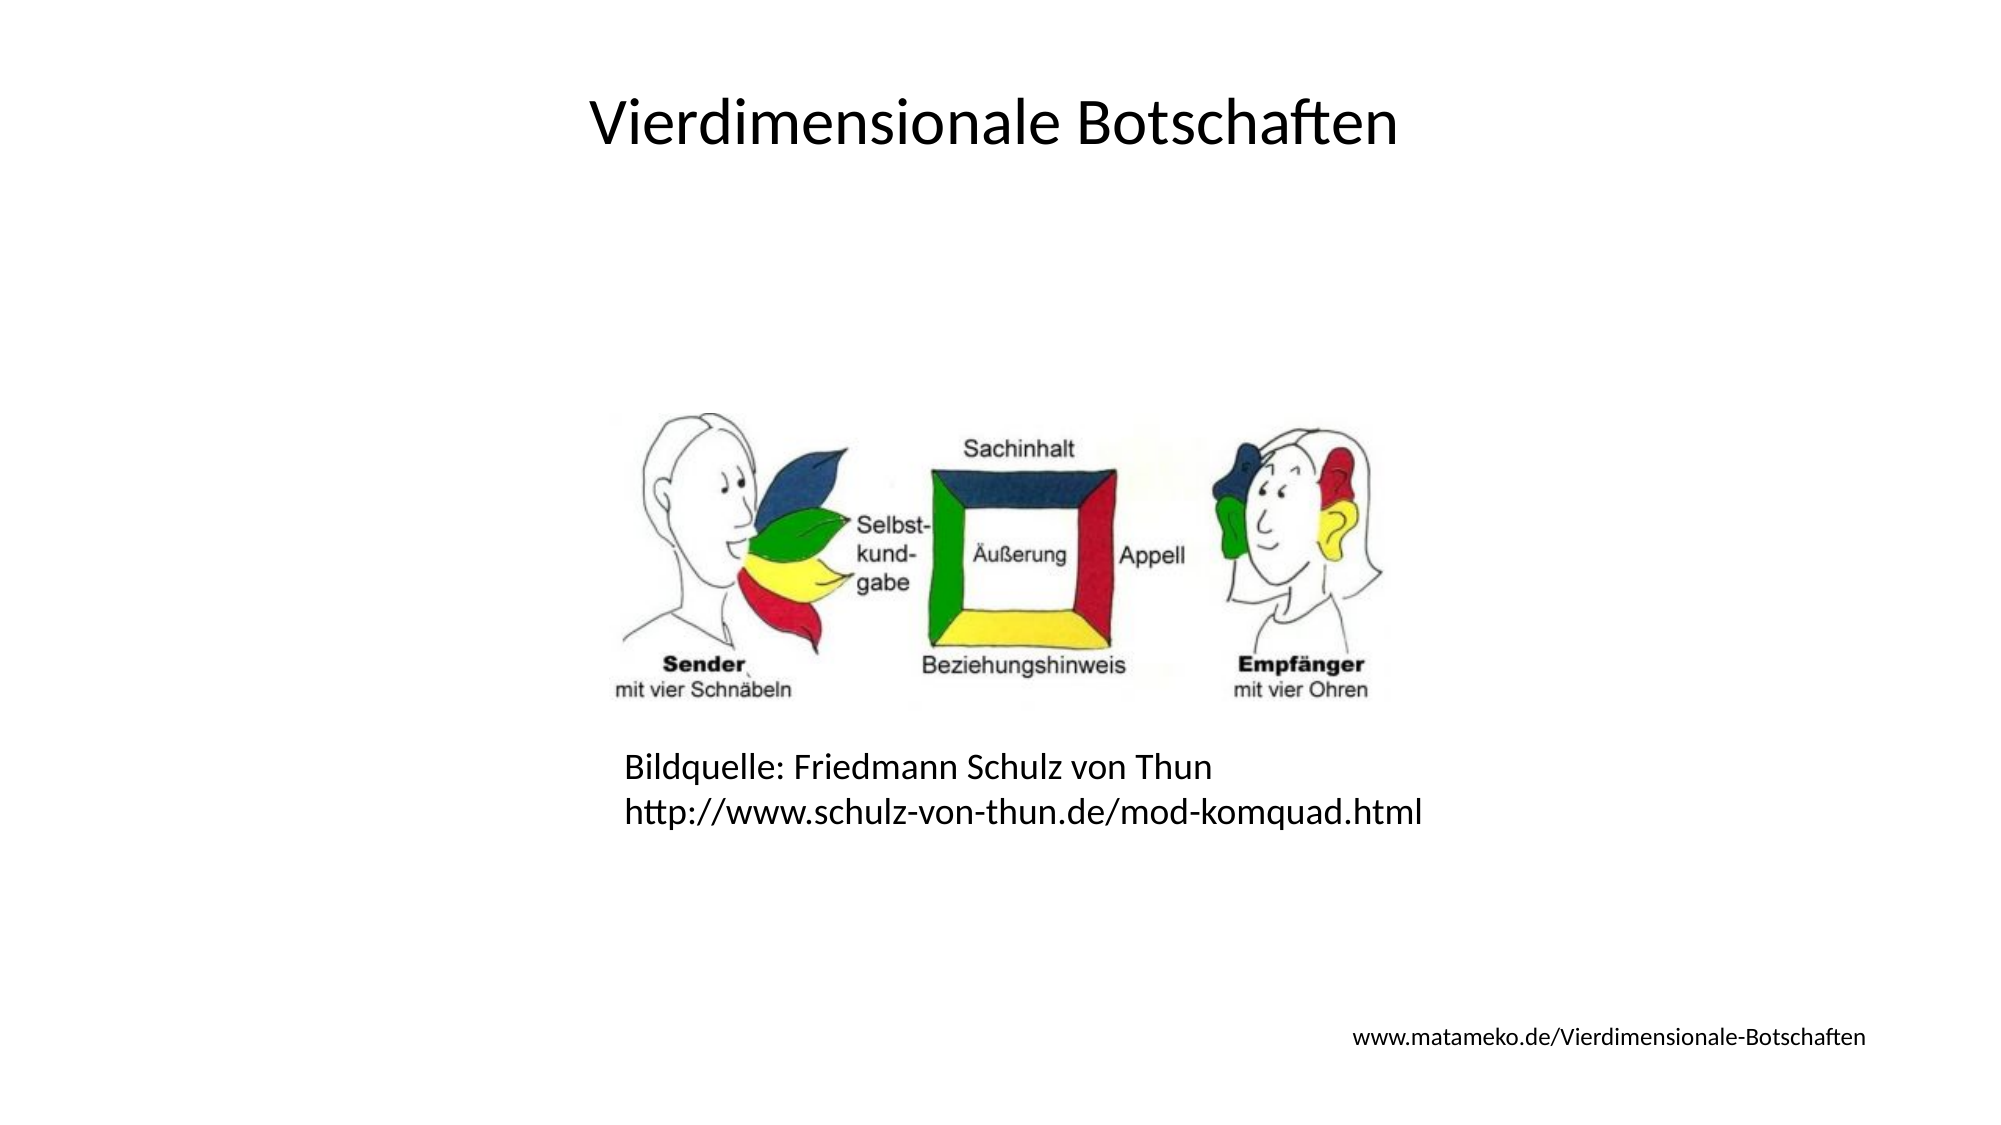

Vierdimensionale Botschaften
Bildquelle: Friedmann Schulz von Thun
http://www.schulz-von-thun.de/mod-komquad.html
www.matameko.de/Vierdimensionale-Botschaften